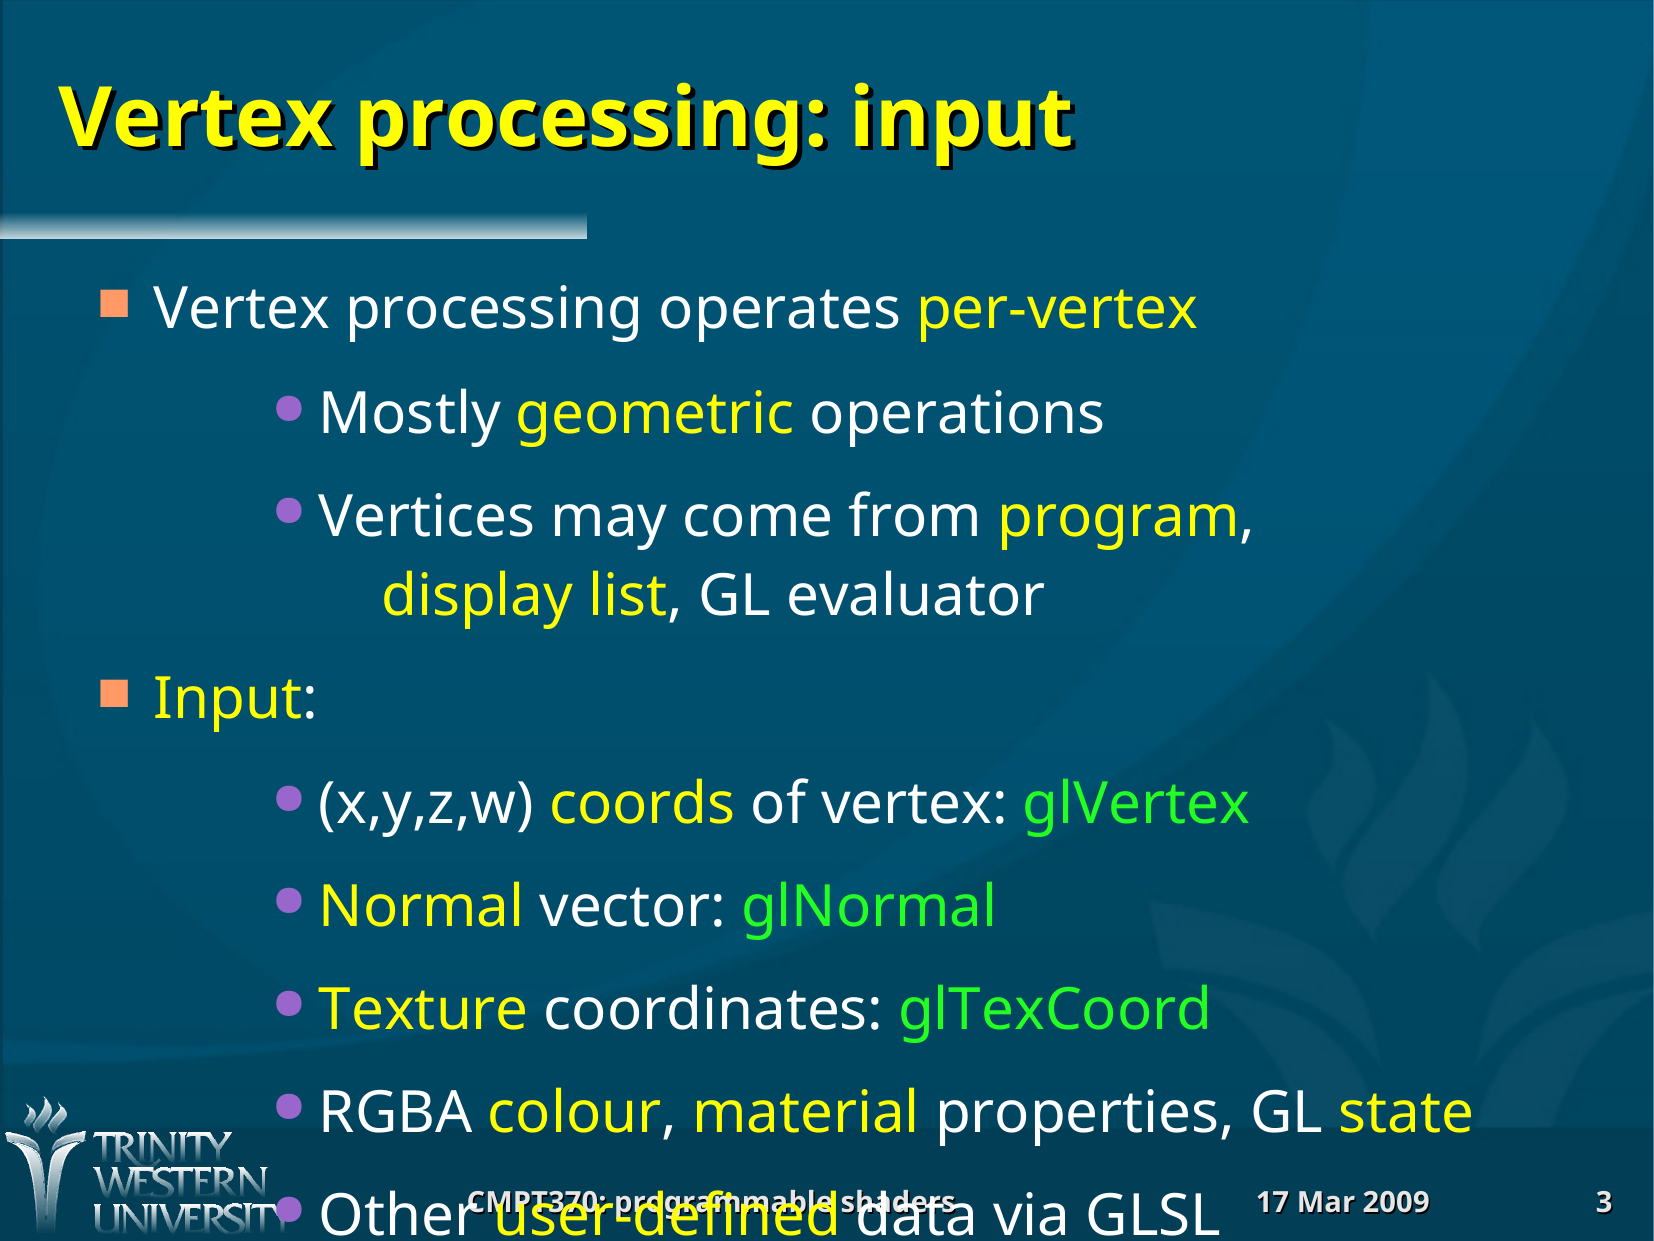

# Vertex processing: input
Vertex processing operates per-vertex
Mostly geometric operations
Vertices may come from program,
 display list, GL evaluator
Input:
(x,y,z,w) coords of vertex: glVertex
Normal vector: glNormal
Texture coordinates: glTexCoord
RGBA colour, material properties, GL state
Other user-defined data via GLSL
CMPT370: programmable shaders
17 Mar 2009
3